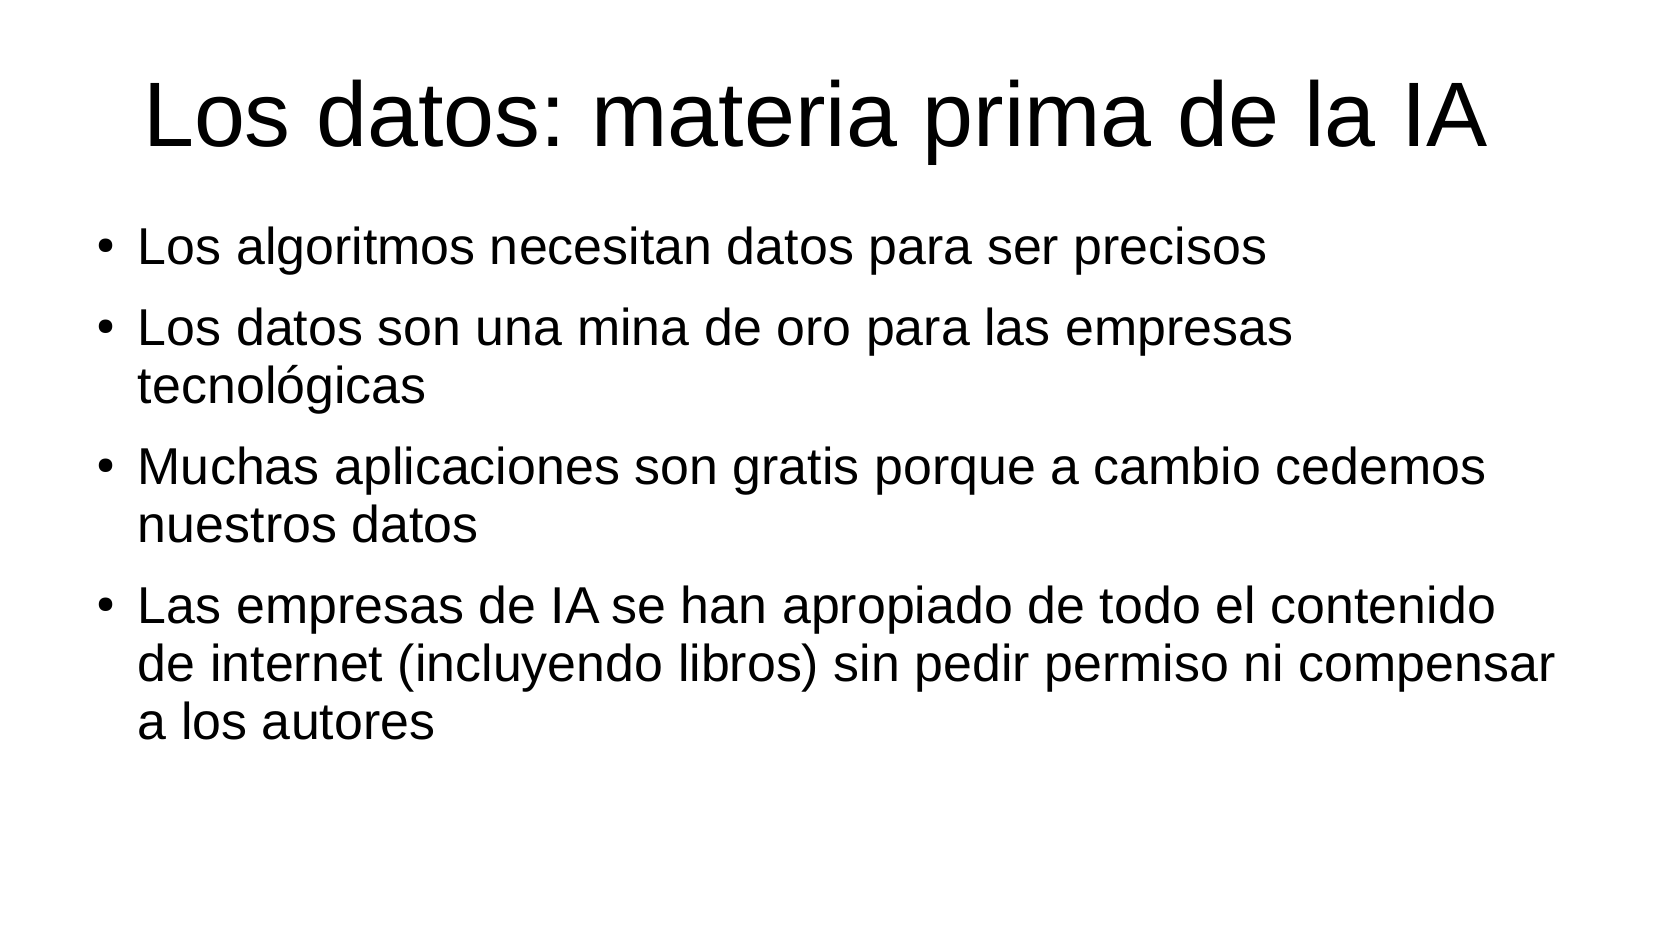

# Los datos: materia prima de la IA
Los algoritmos necesitan datos para ser precisos
Los datos son una mina de oro para las empresas tecnológicas
Muchas aplicaciones son gratis porque a cambio cedemos nuestros datos
Las empresas de IA se han apropiado de todo el contenido de internet (incluyendo libros) sin pedir permiso ni compensar a los autores